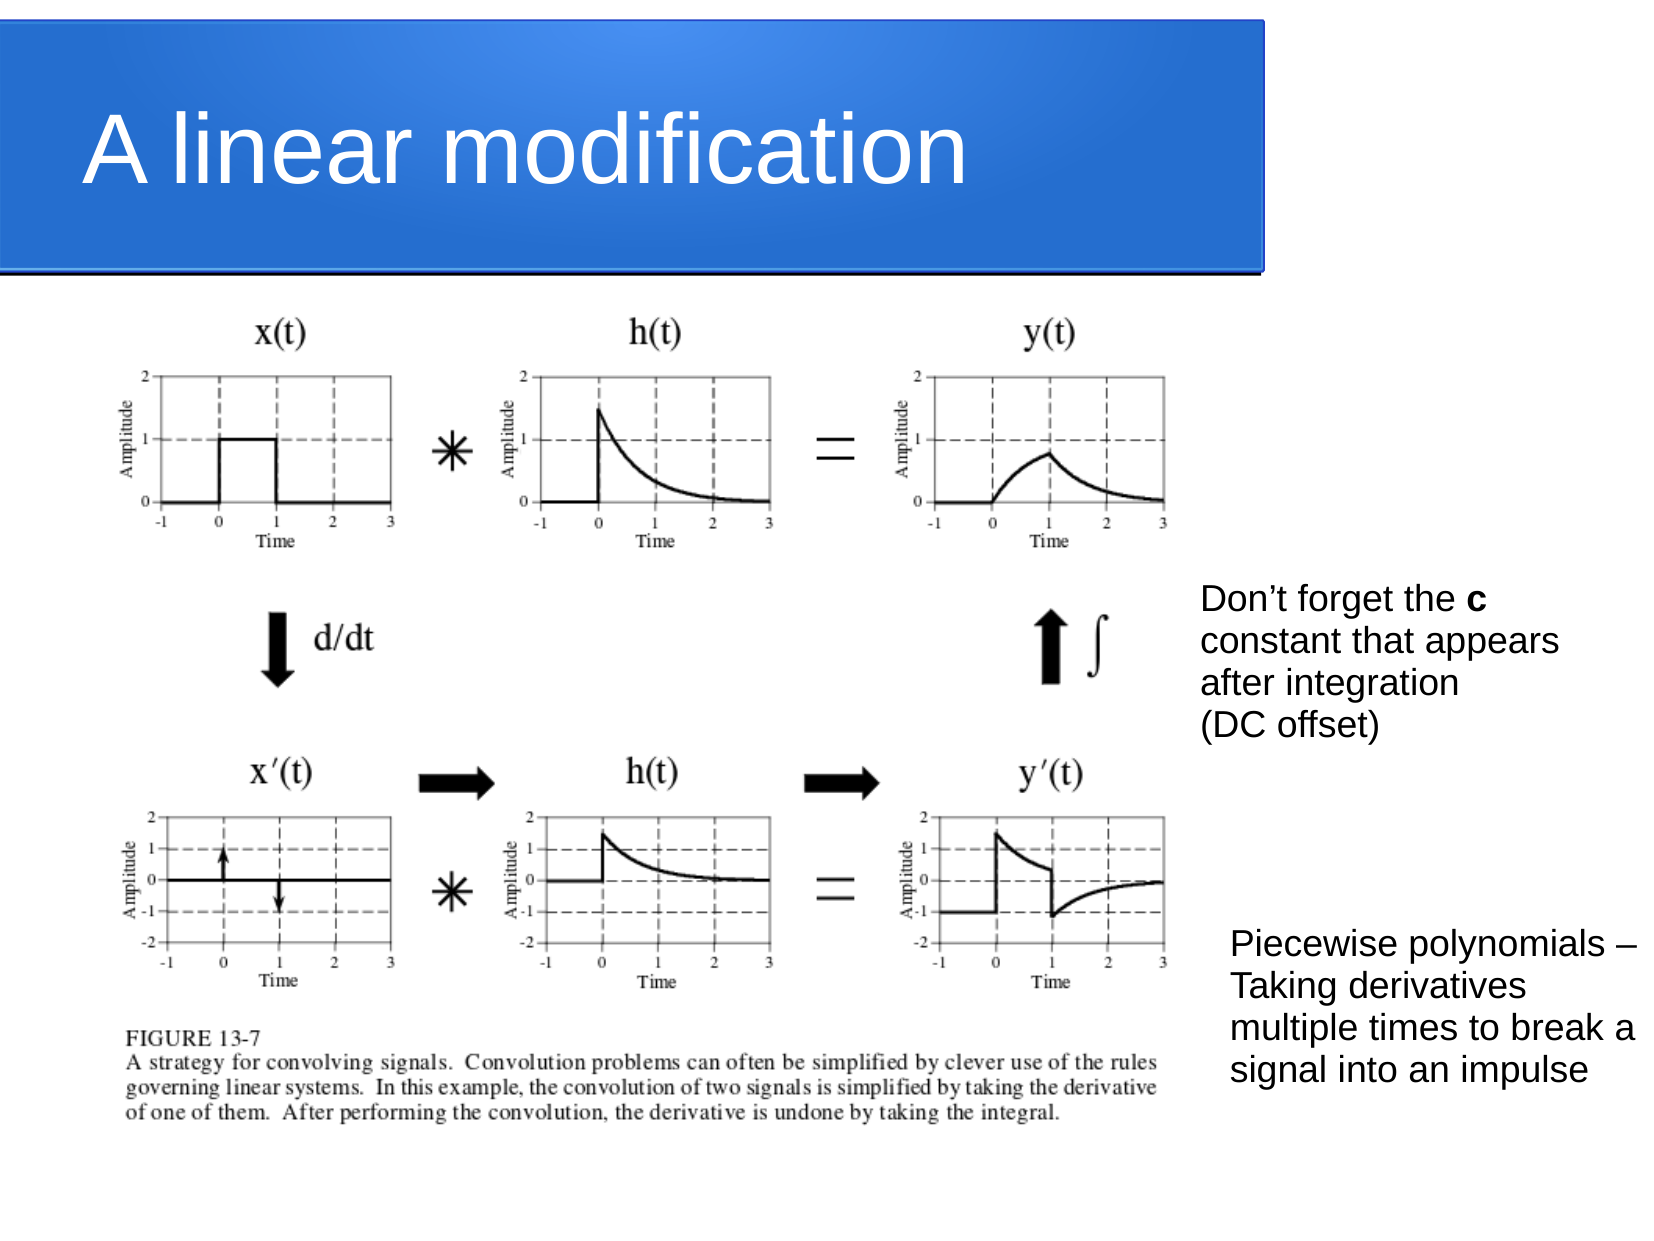

# A linear modification
Don’t forget the c constant that appears after integration
(DC offset)
Piecewise polynomials – Taking derivatives multiple times to break a signal into an impulse